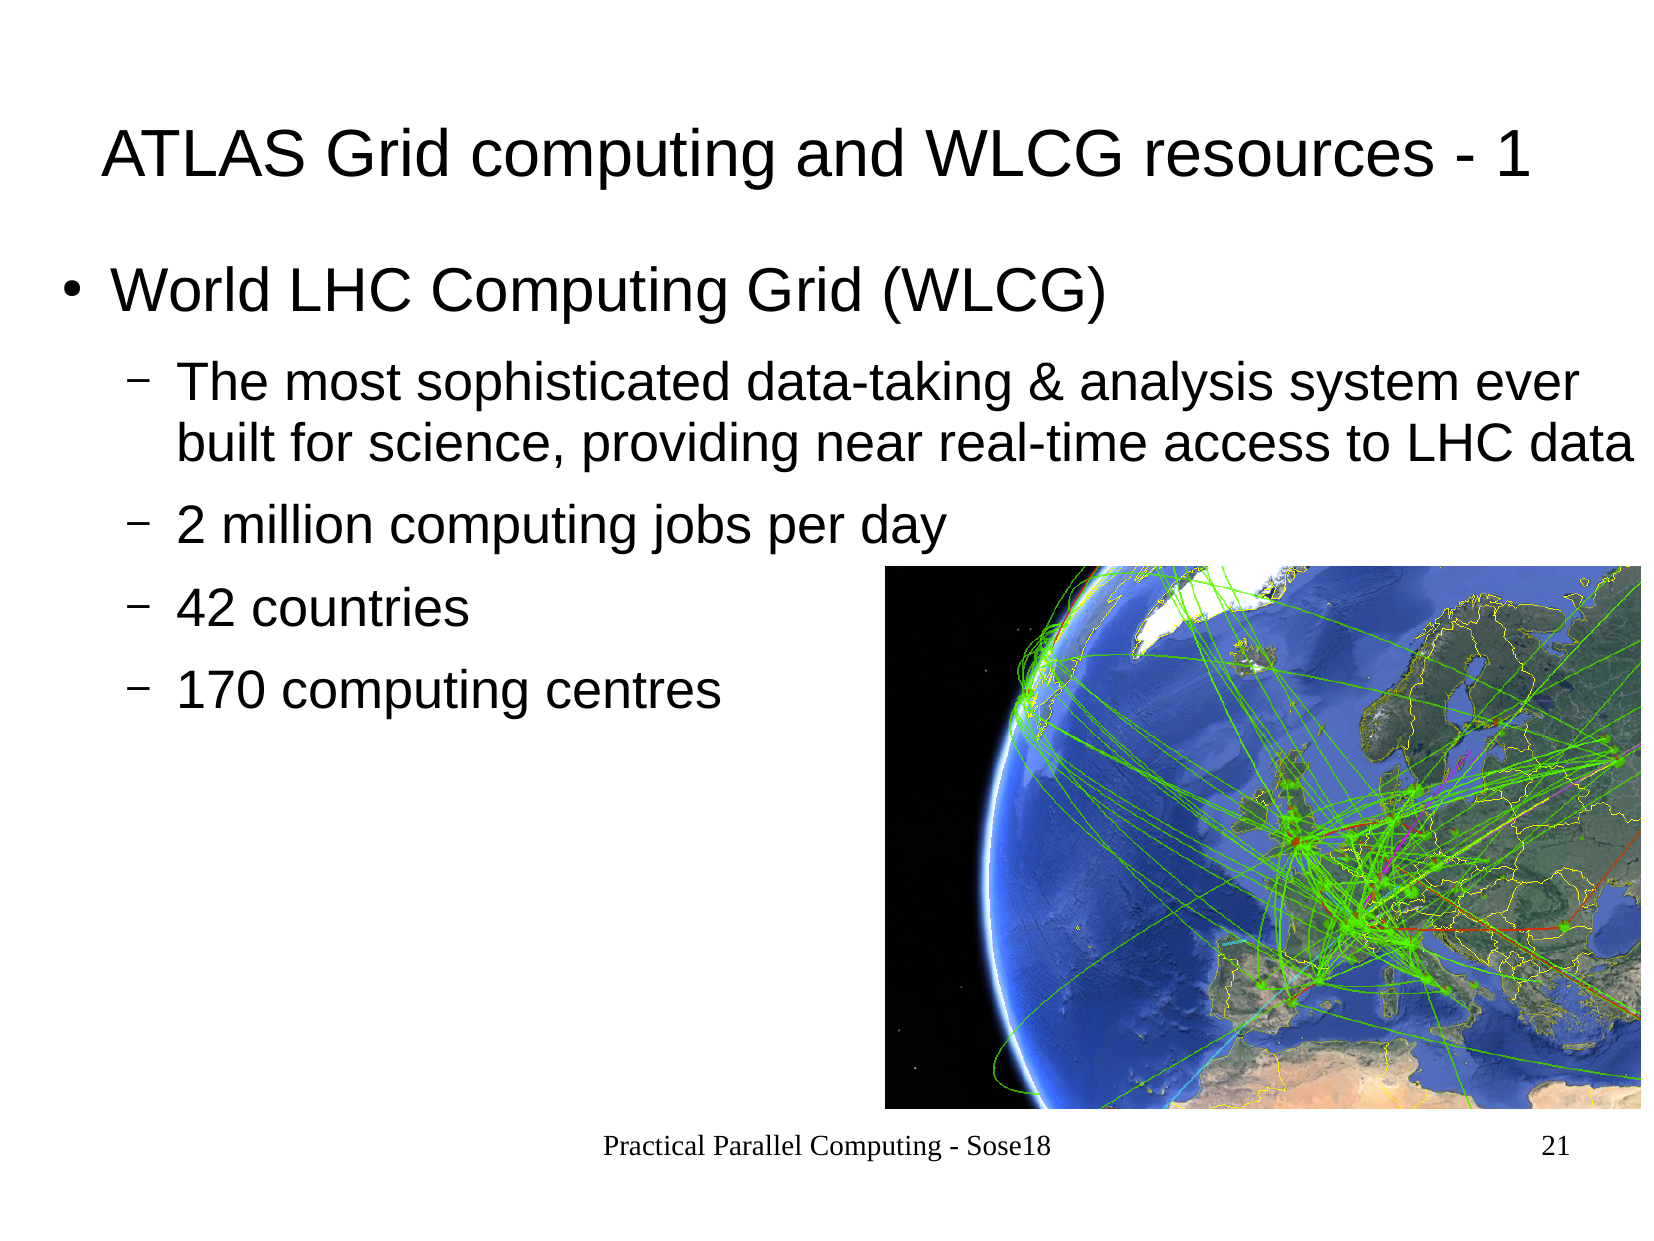

# ATLAS Grid computing and WLCG resources - 1
World LHC Computing Grid (WLCG)
The most sophisticated data-taking & analysis system ever built for science, providing near real-time access to LHC data
2 million computing jobs per day
42 countries
170 computing centres
Practical Parallel Computing - Sose18
21